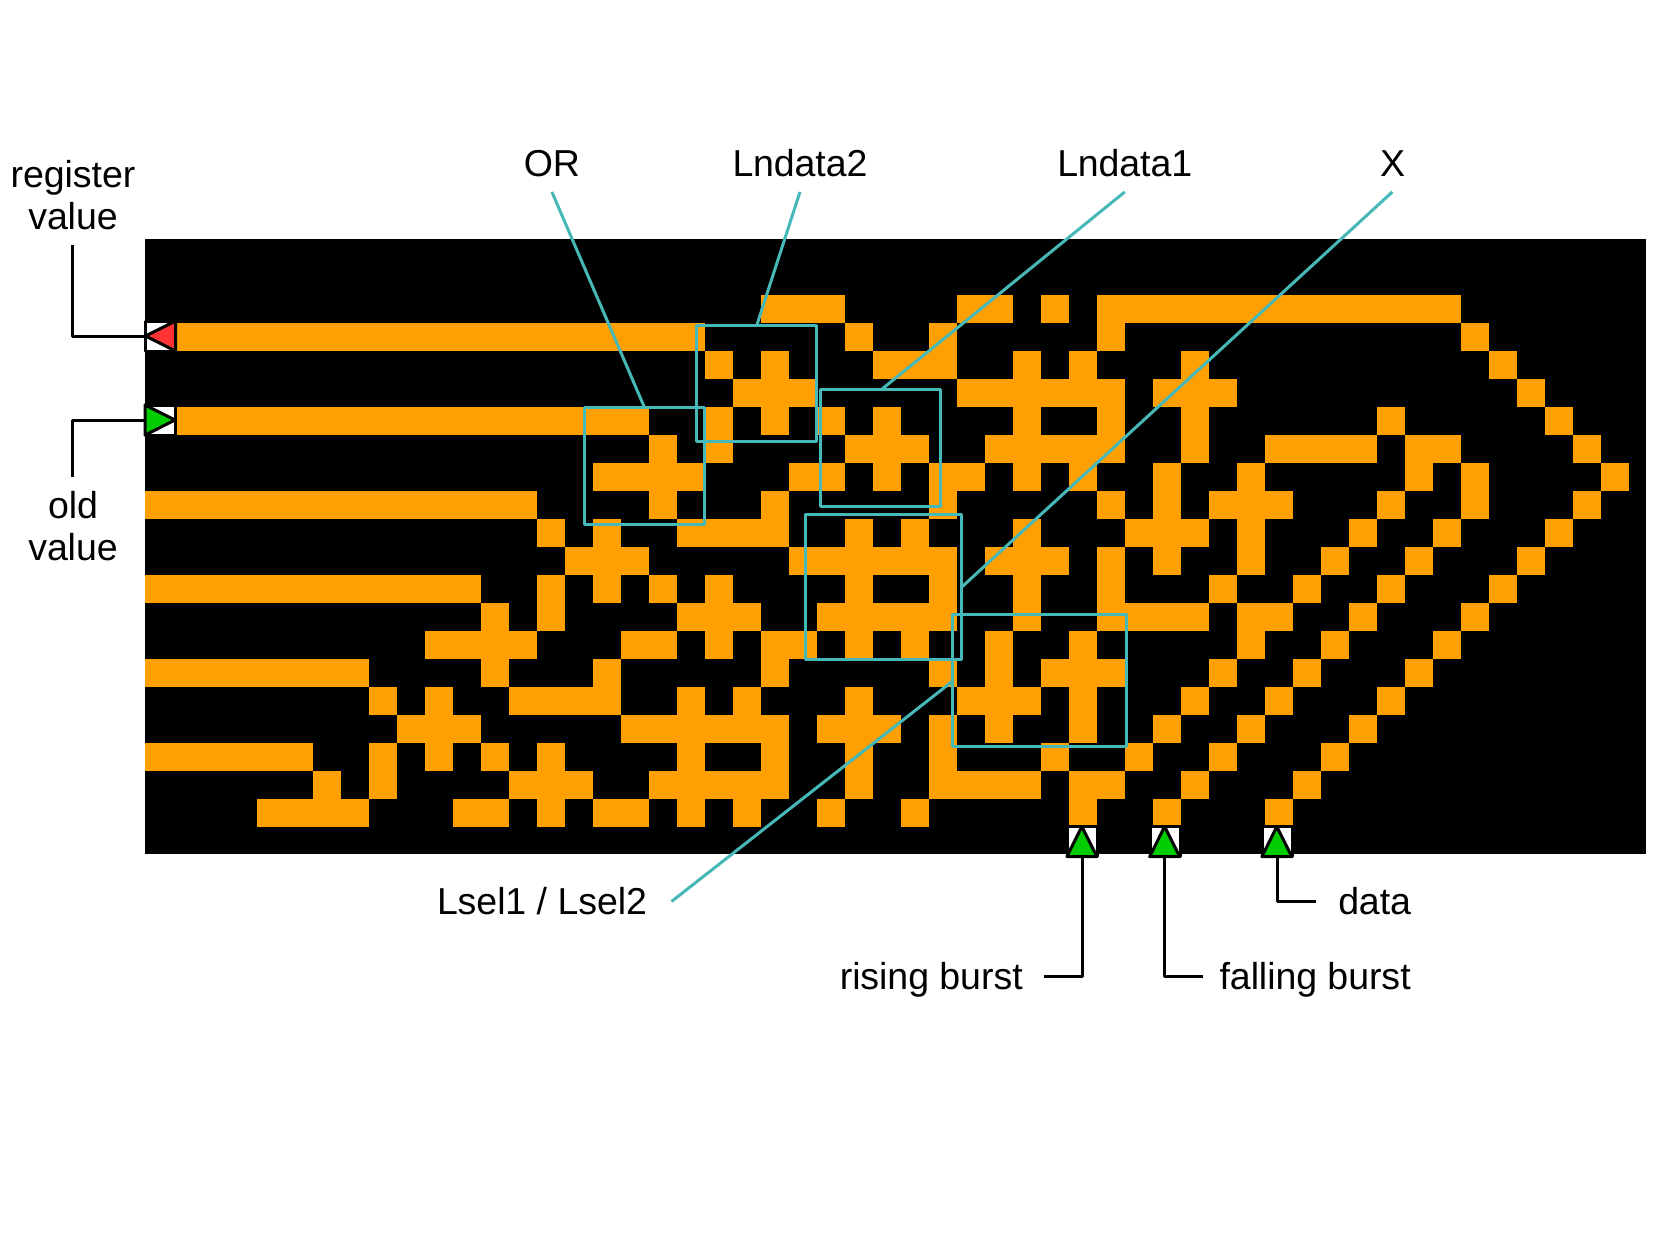

X
Lndata1
OR
Lndata2
data
Lsel1 / Lsel2
falling burst
rising burst
register
value
old
value